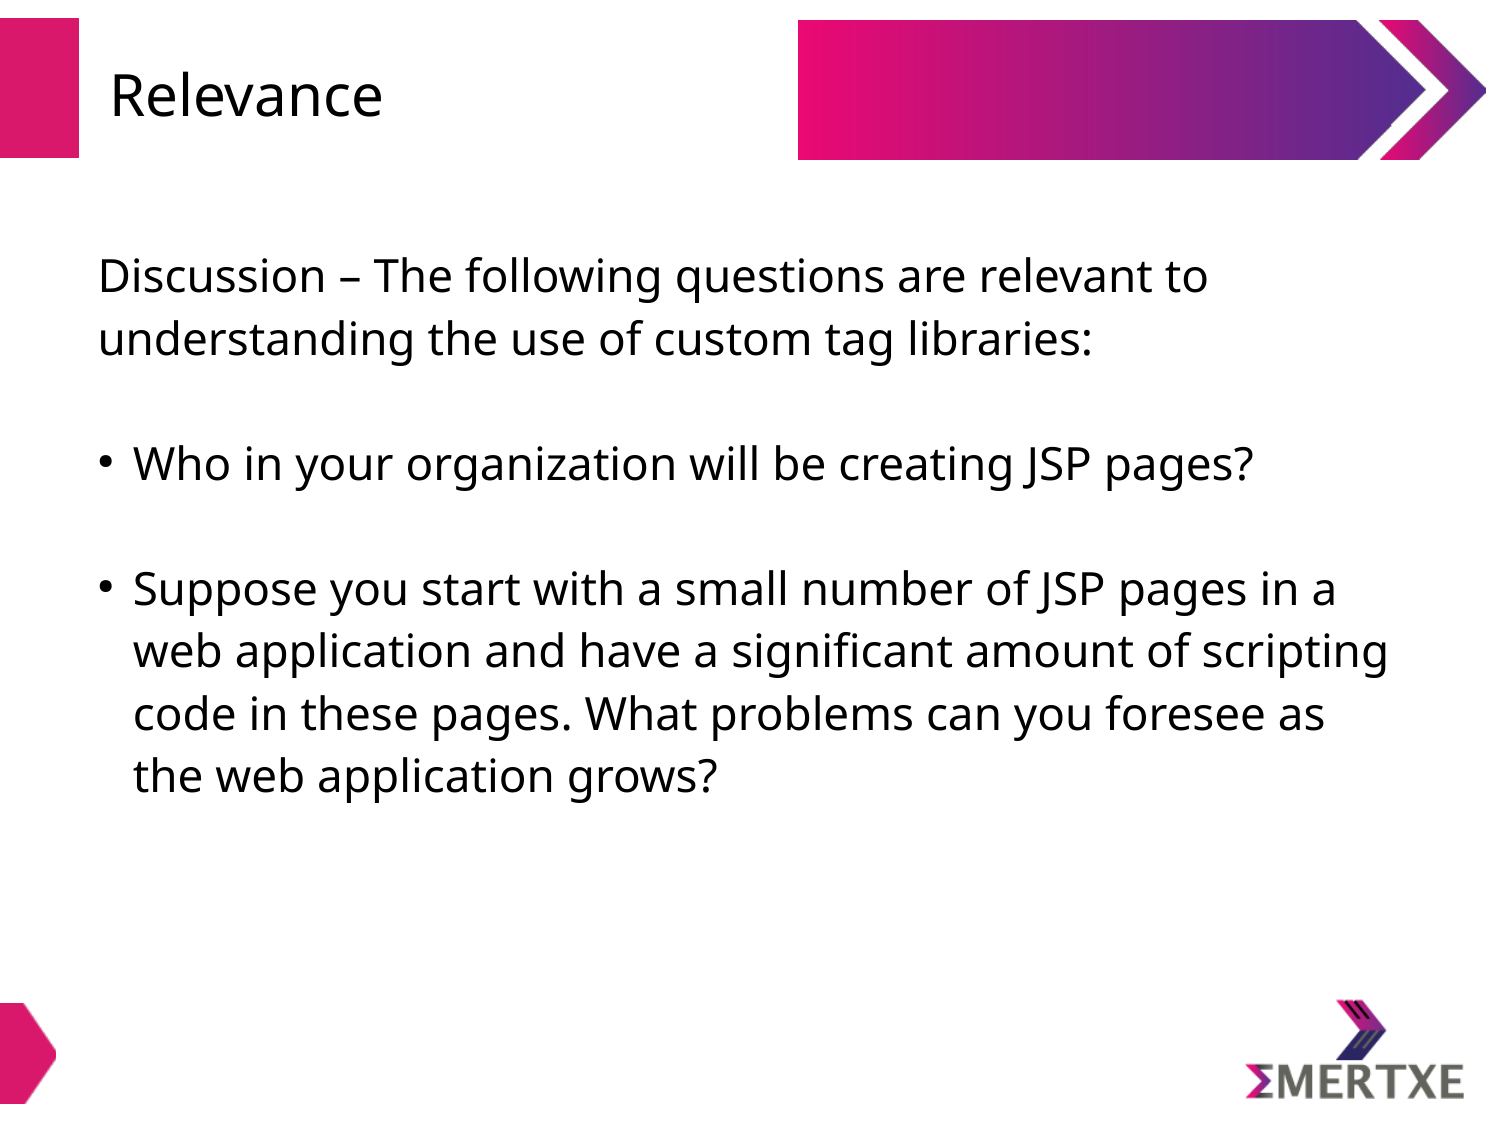

Relevance
Discussion – The following questions are relevant to understanding the use of custom tag libraries:
Who in your organization will be creating JSP pages?
Suppose you start with a small number of JSP pages in a web application and have a significant amount of scripting code in these pages. What problems can you foresee as the web application grows?